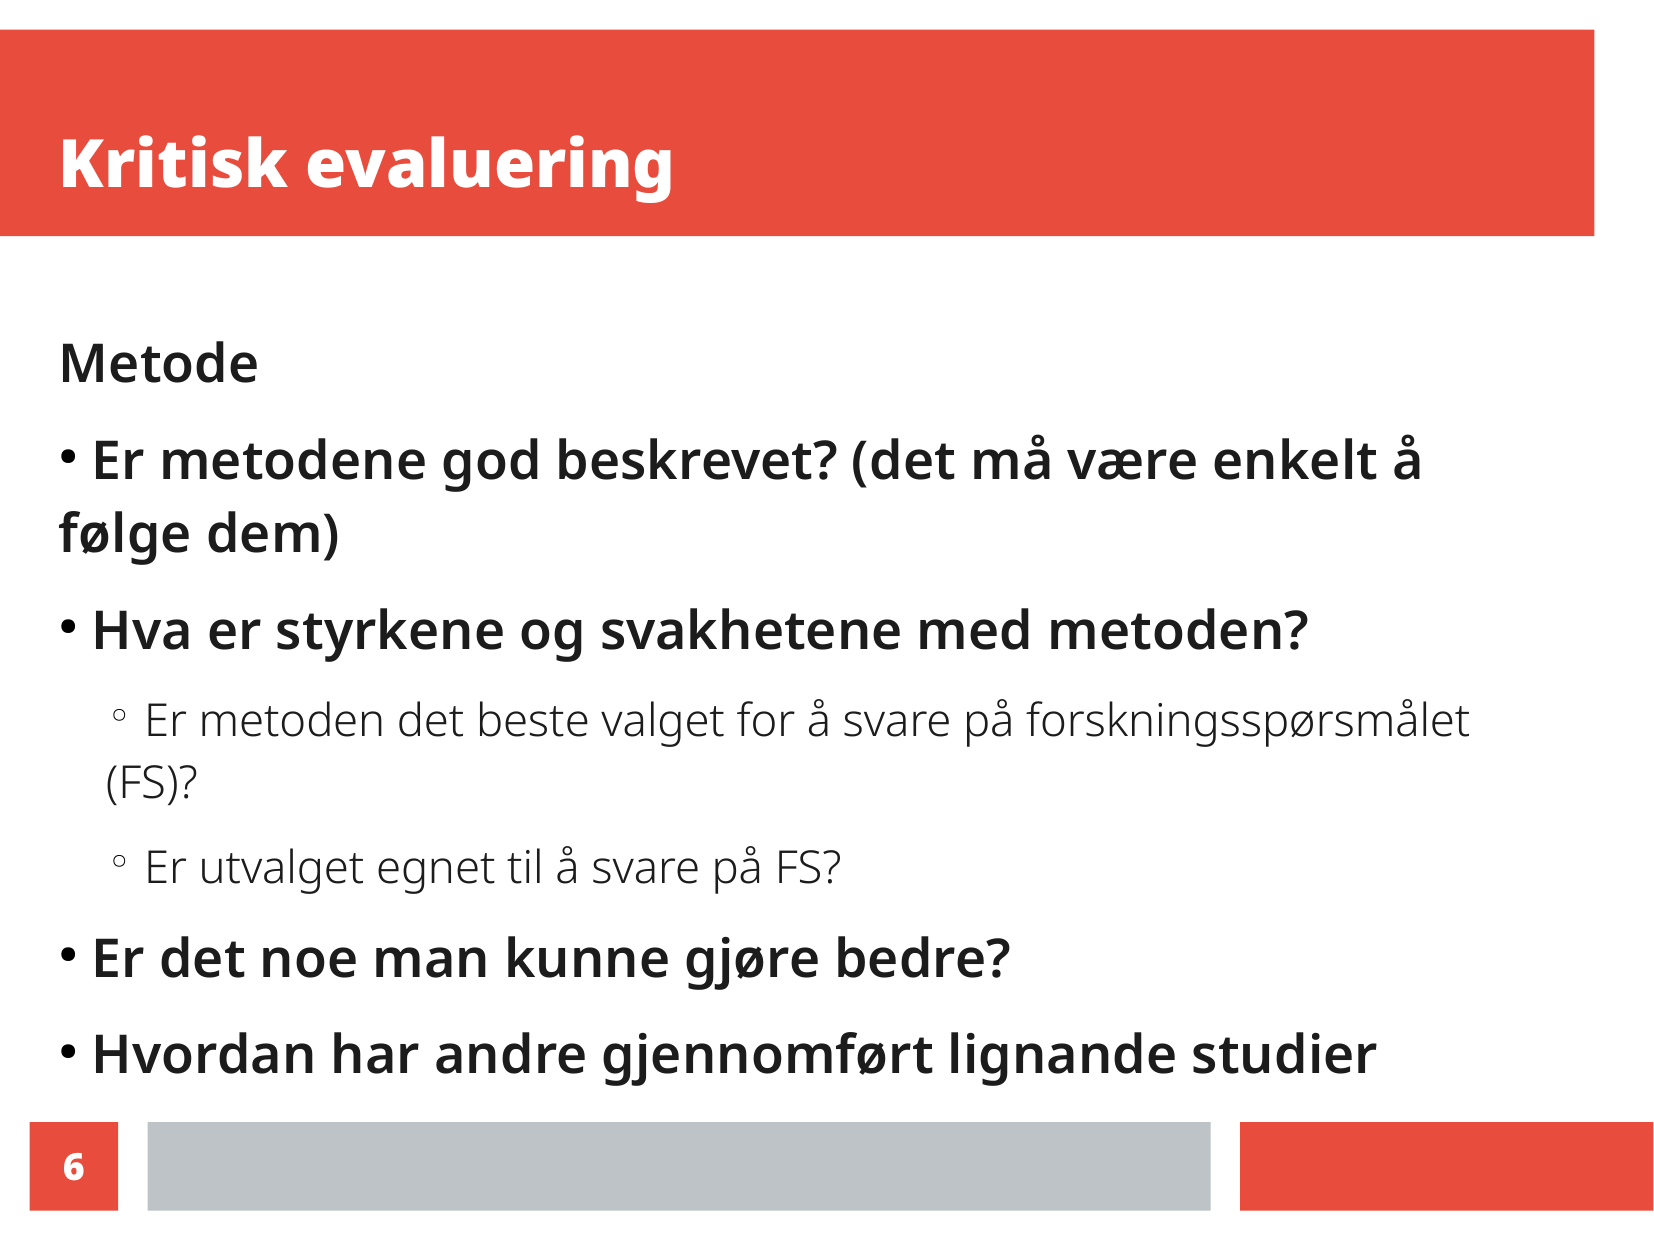

# Kritisk evaluering
Metode
 Er metodene god beskrevet? (det må være enkelt å følge dem)
 Hva er styrkene og svakhetene med metoden?
 Er metoden det beste valget for å svare på forskningsspørsmålet (FS)?
 Er utvalget egnet til å svare på FS?
 Er det noe man kunne gjøre bedre?
 Hvordan har andre gjennomført lignande studier
6